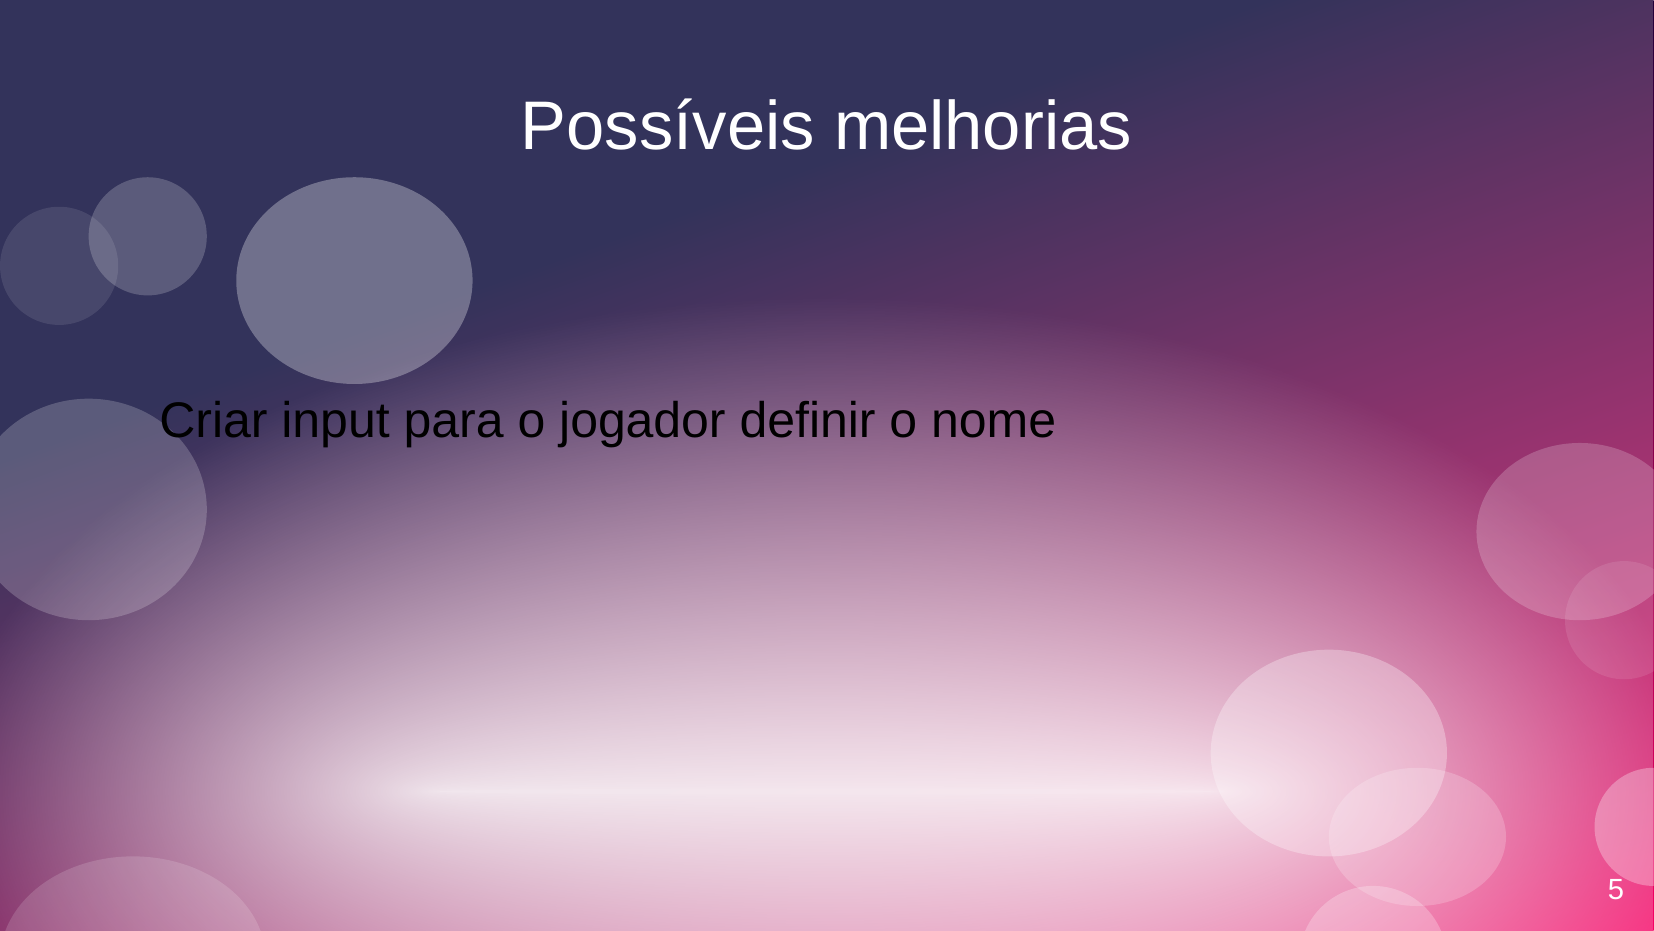

# Possíveis melhorias
Criar input para o jogador definir o nome